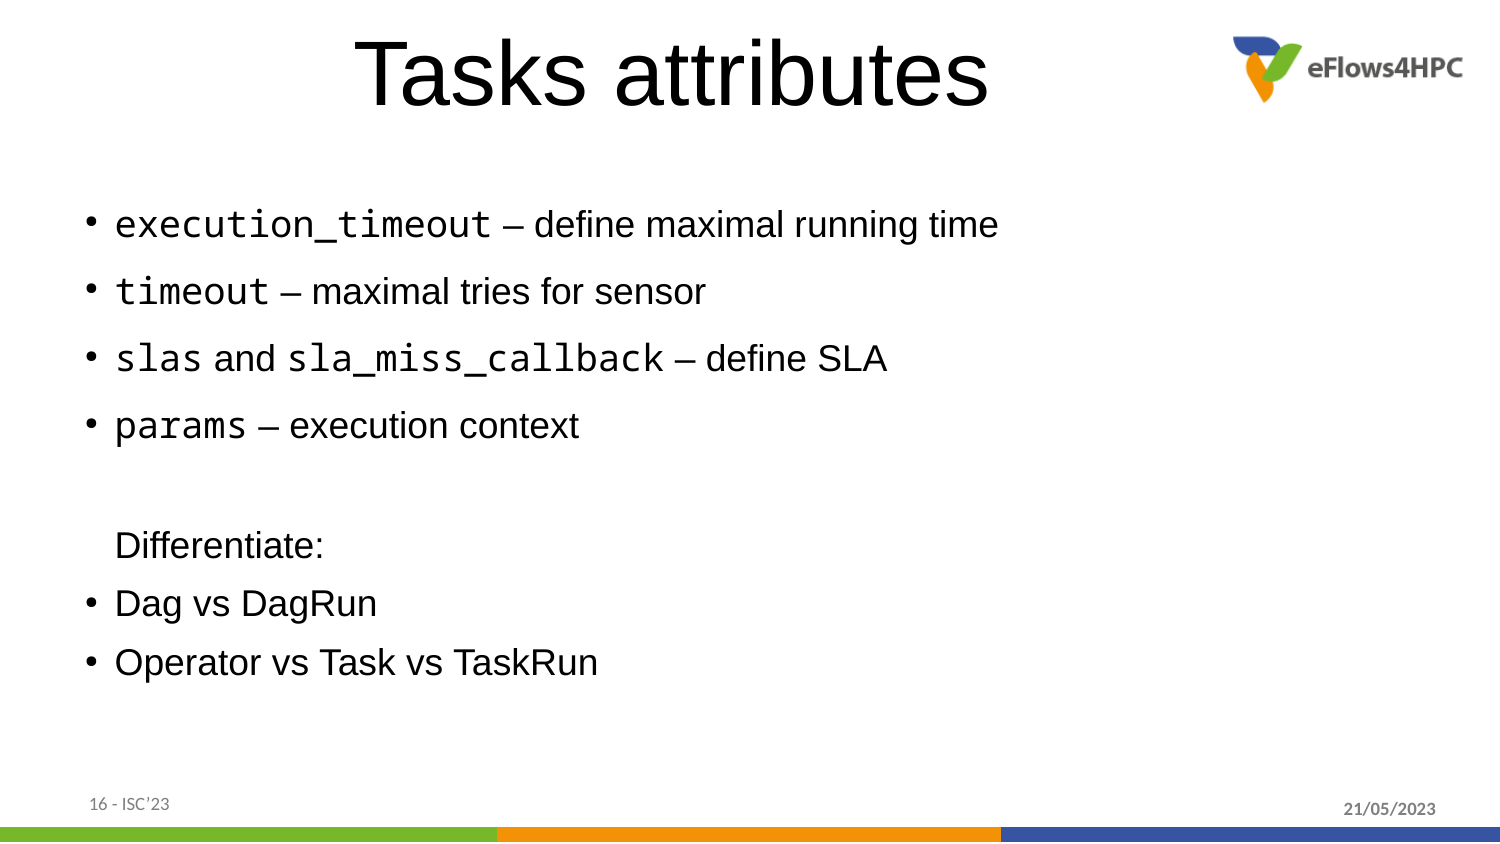

# Tasks attributes
execution_timeout – define maximal running time
timeout – maximal tries for sensor
slas and sla_miss_callback – define SLA
params – execution context
Differentiate:
Dag vs DagRun
Operator vs Task vs TaskRun